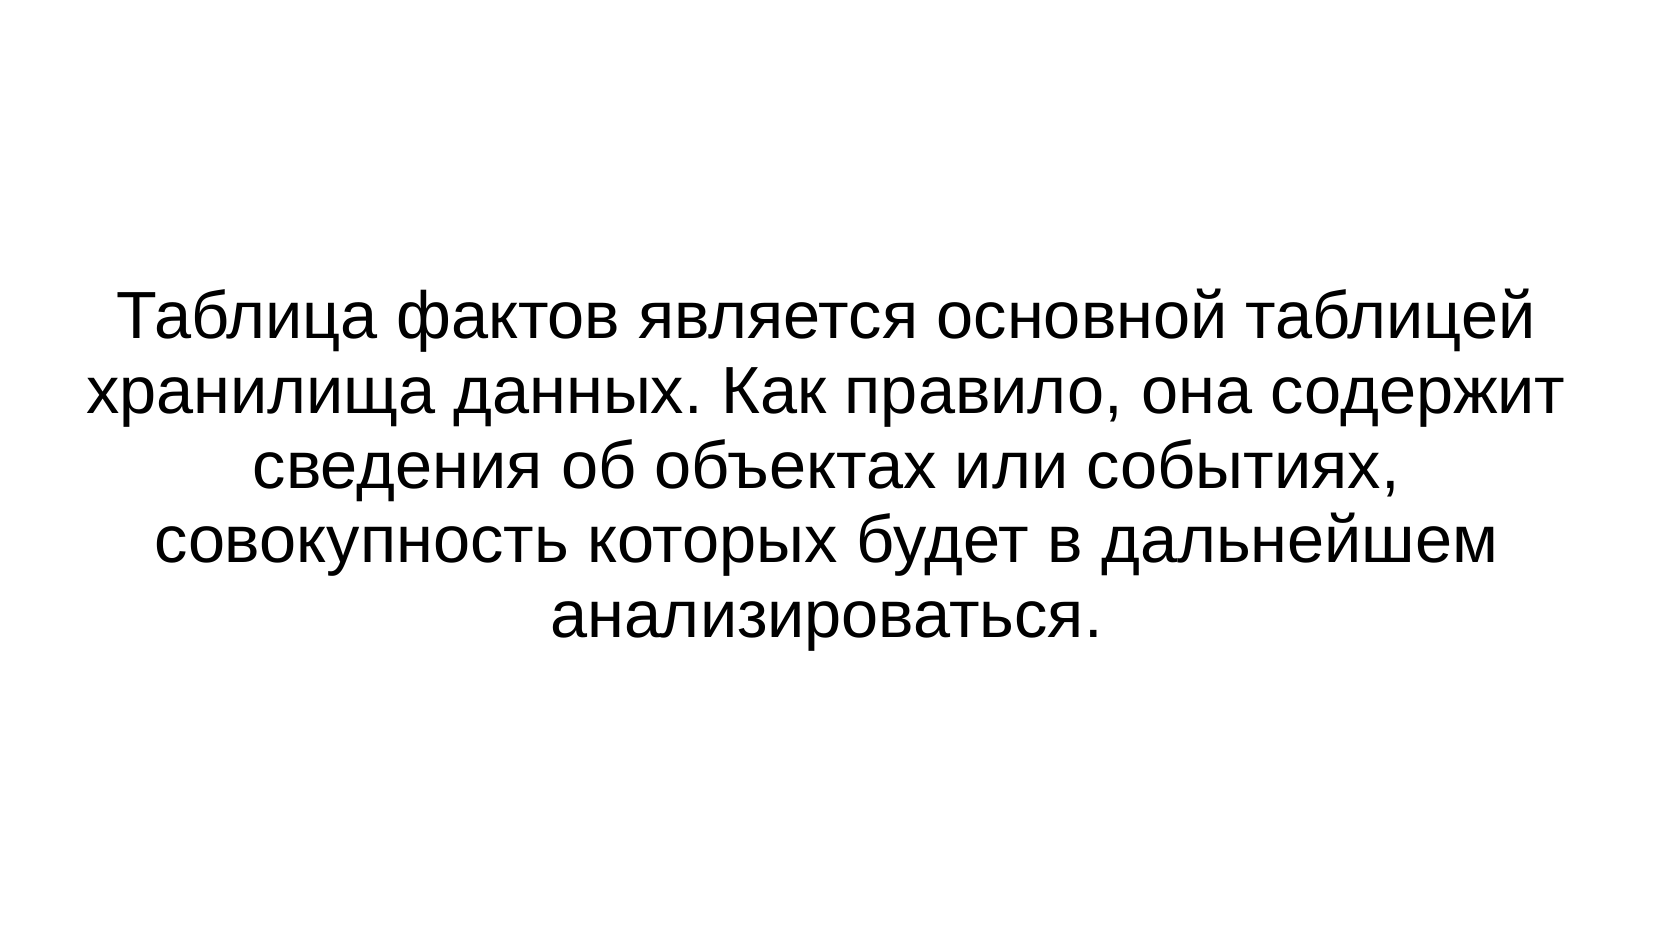

# Таблица фактов является основной таблицей хранилища данных. Как правило, она содержит сведения об объектах или событиях, совокупность которых будет в дальнейшем анализироваться.